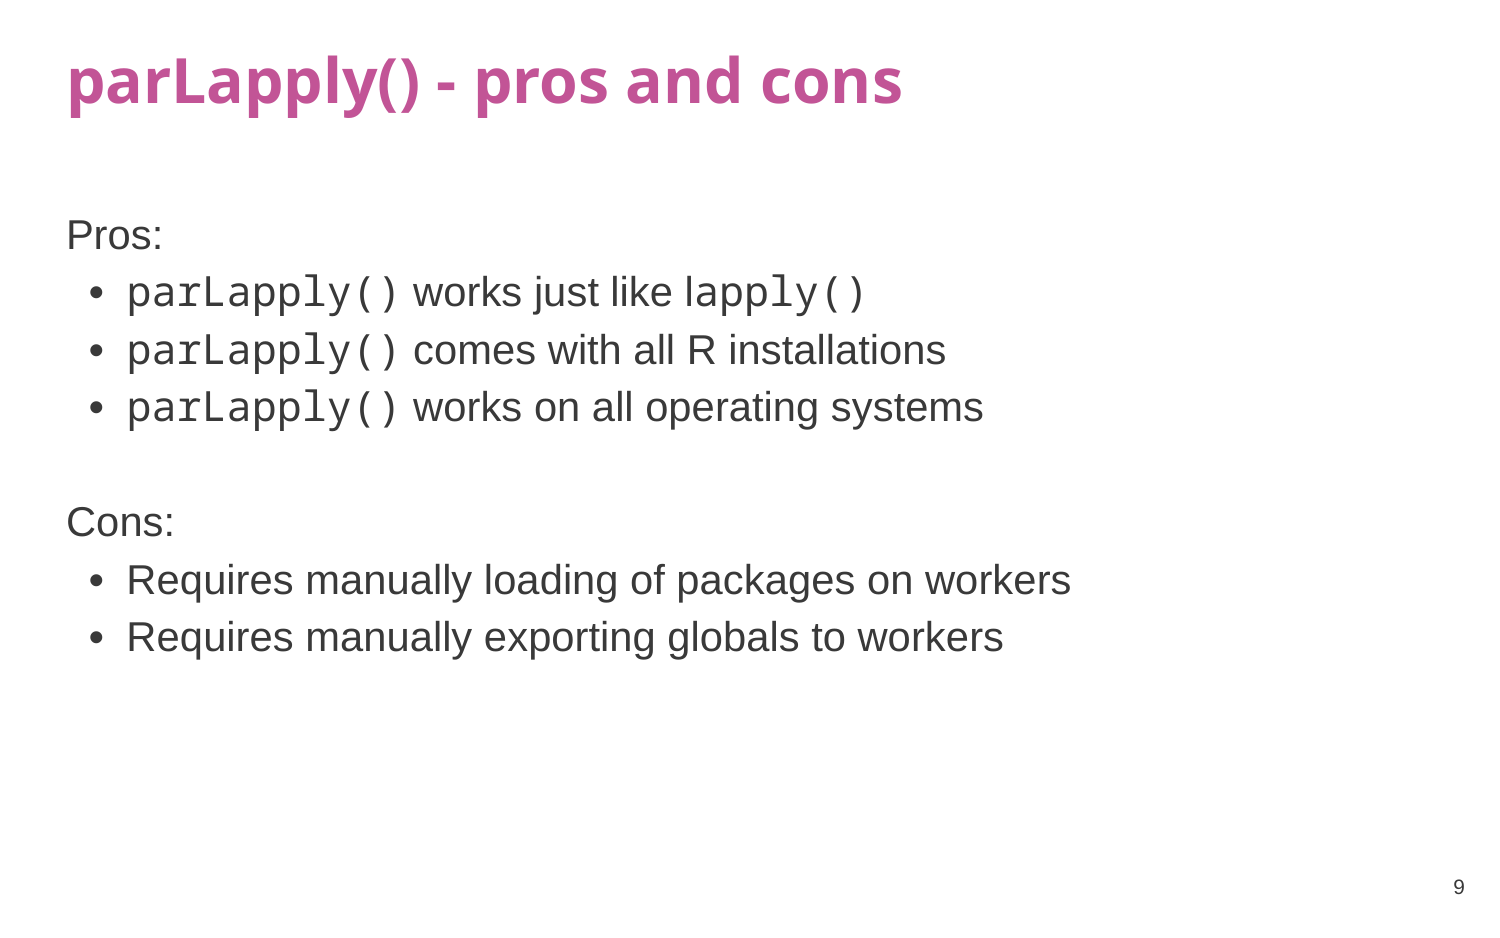

# parLapply() - pros and cons
Pros:
 • parLapply() works just like lapply()
 • parLapply() comes with all R installations
 • parLapply() works on all operating systems
Cons:
 • Requires manually loading of packages on workers
 • Requires manually exporting globals to workers